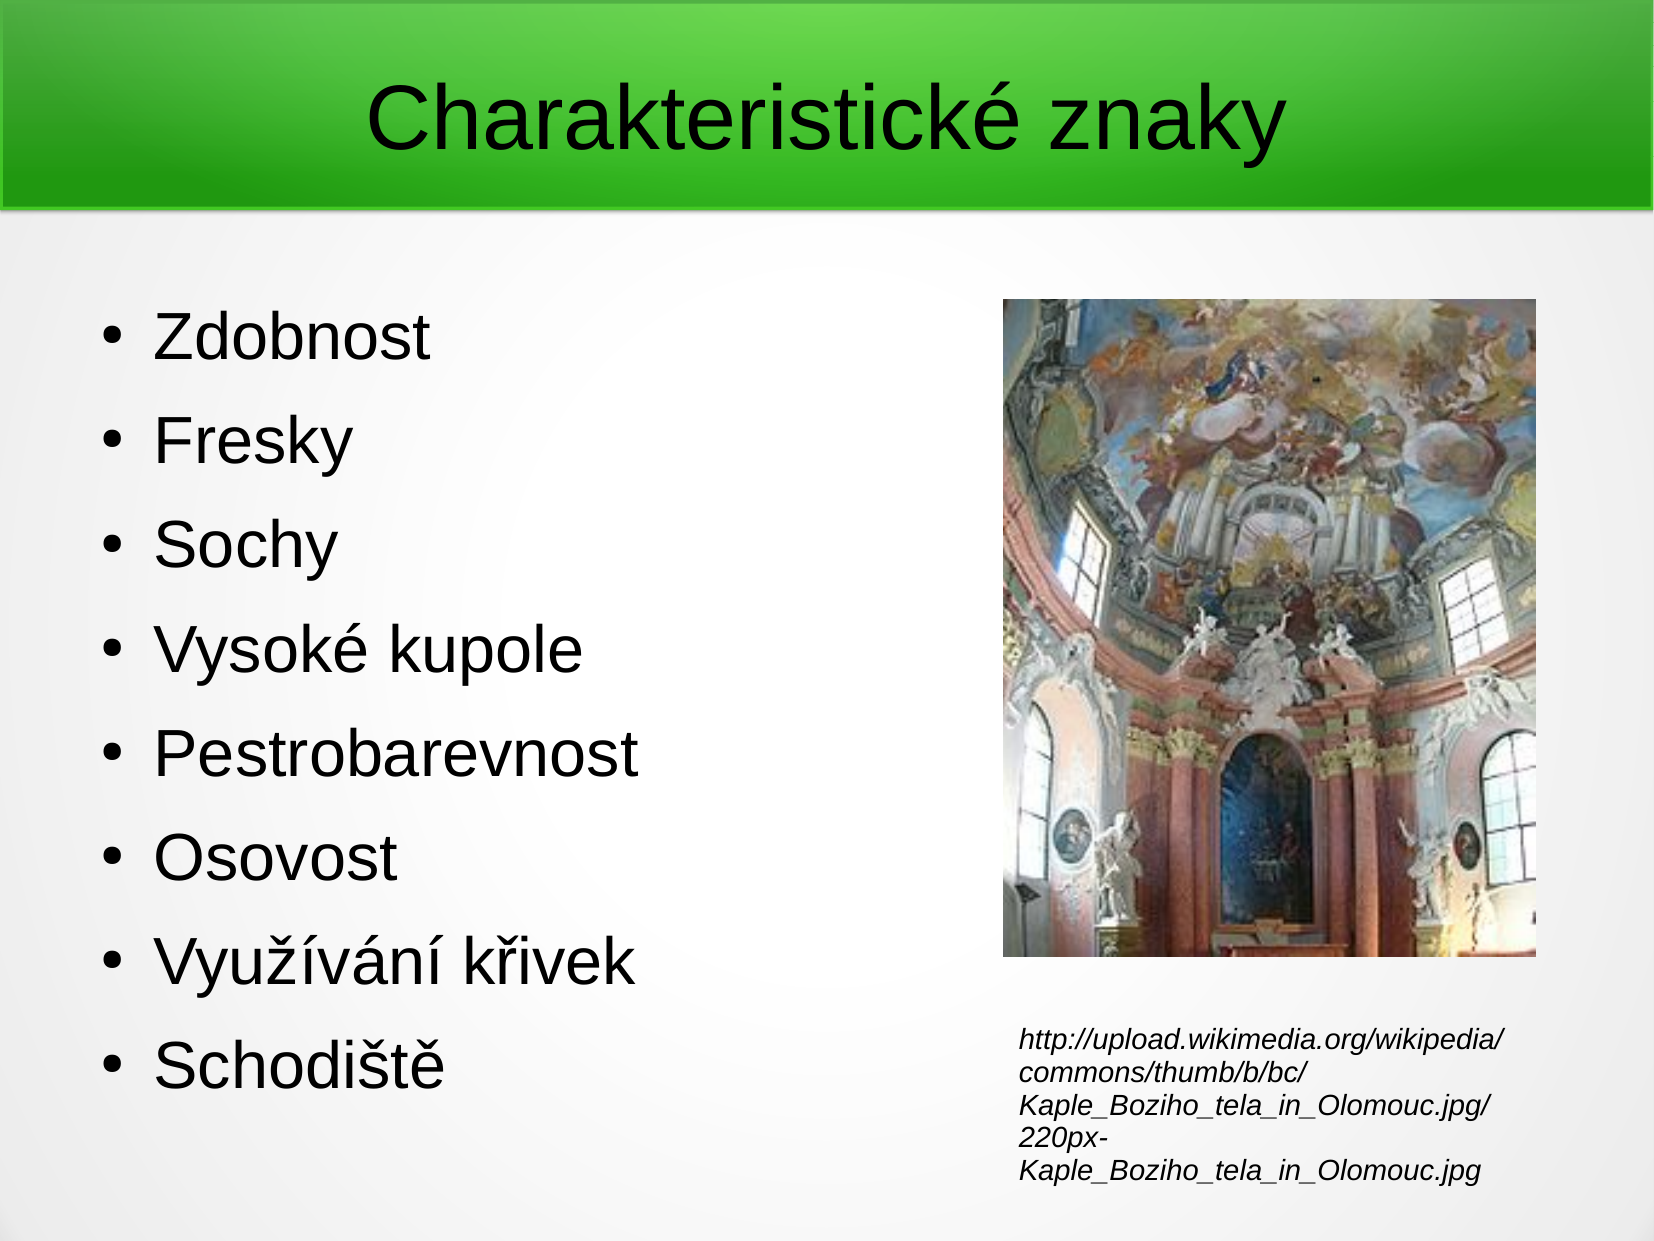

# Charakteristické znaky
Zdobnost
Fresky
Sochy
Vysoké kupole
Pestrobarevnost
Osovost
Využívání křivek
Schodiště
http://upload.wikimedia.org/wikipedia/commons/thumb/b/bc/Kaple_Boziho_tela_in_Olomouc.jpg/220px-Kaple_Boziho_tela_in_Olomouc.jpg